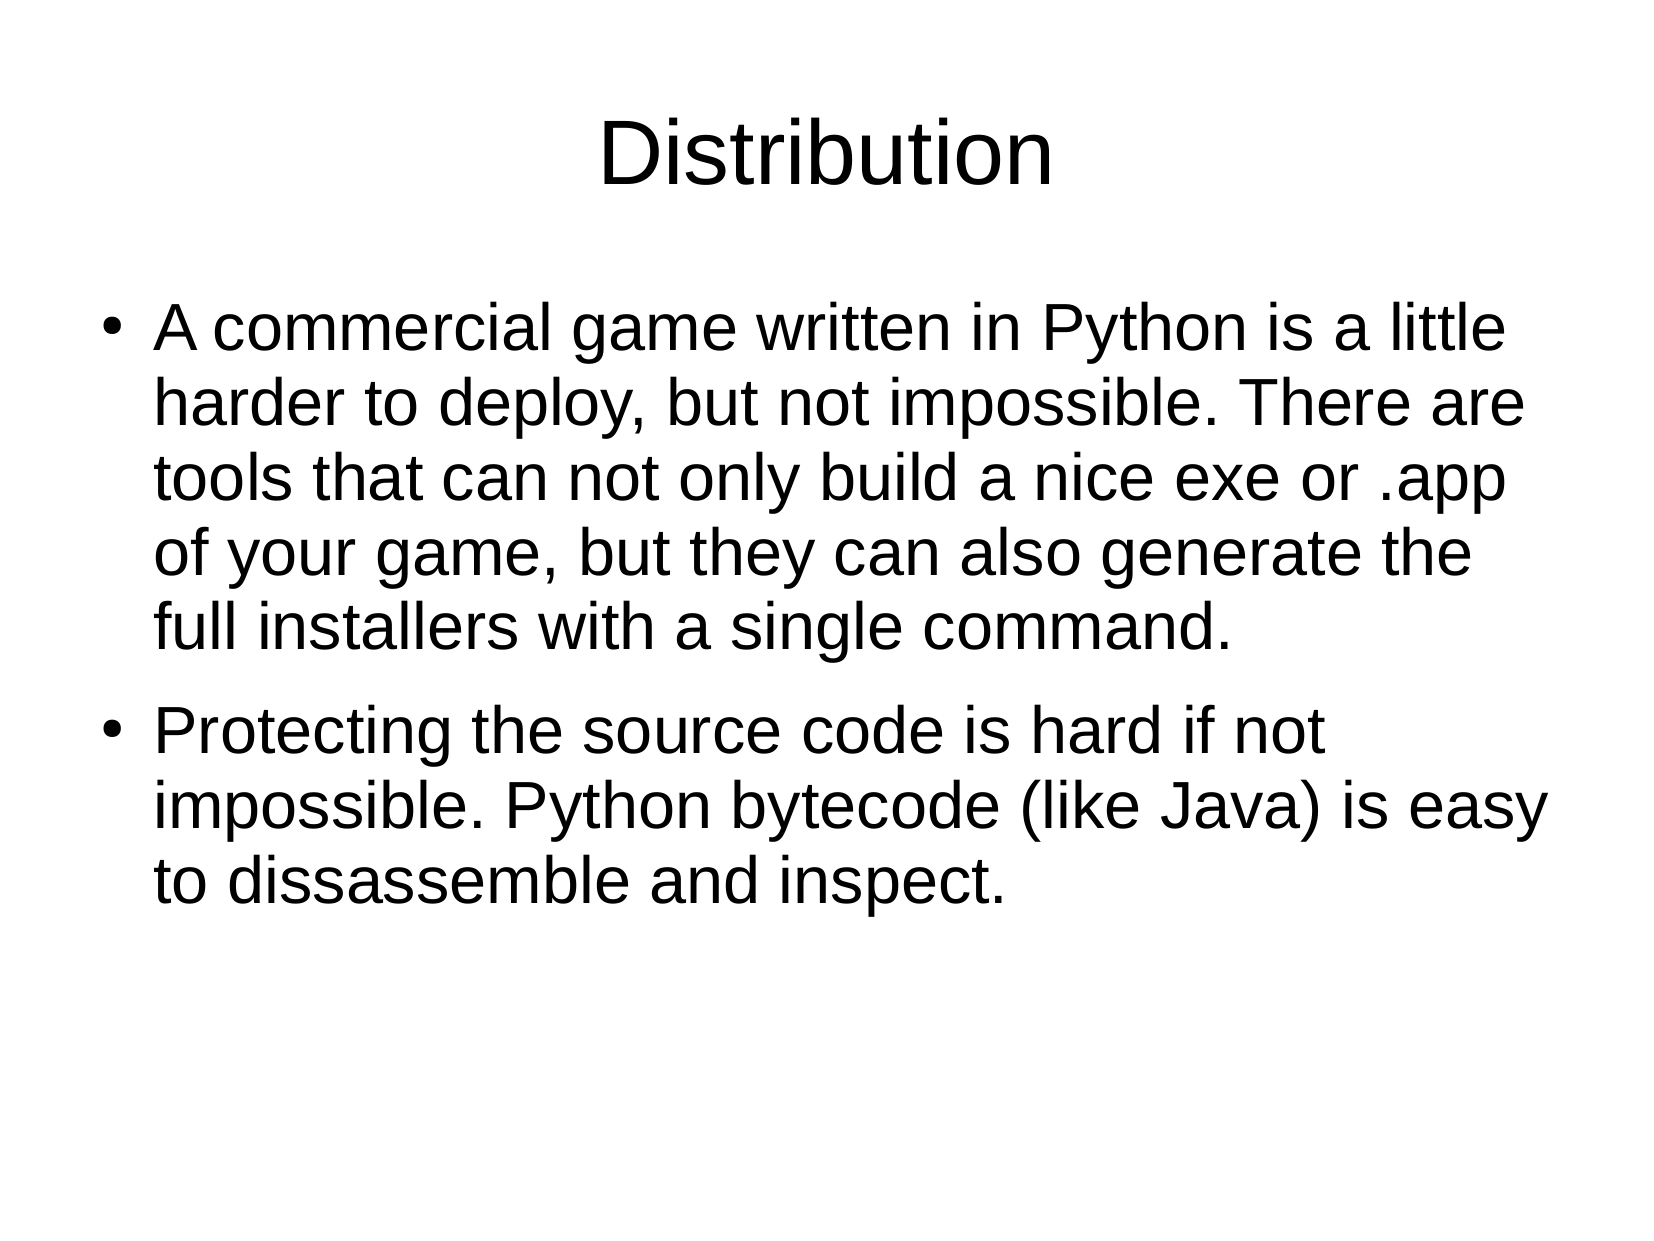

# Distribution
A commercial game written in Python is a little harder to deploy, but not impossible. There are tools that can not only build a nice exe or .app of your game, but they can also generate the full installers with a single command.
Protecting the source code is hard if not impossible. Python bytecode (like Java) is easy to dissassemble and inspect.